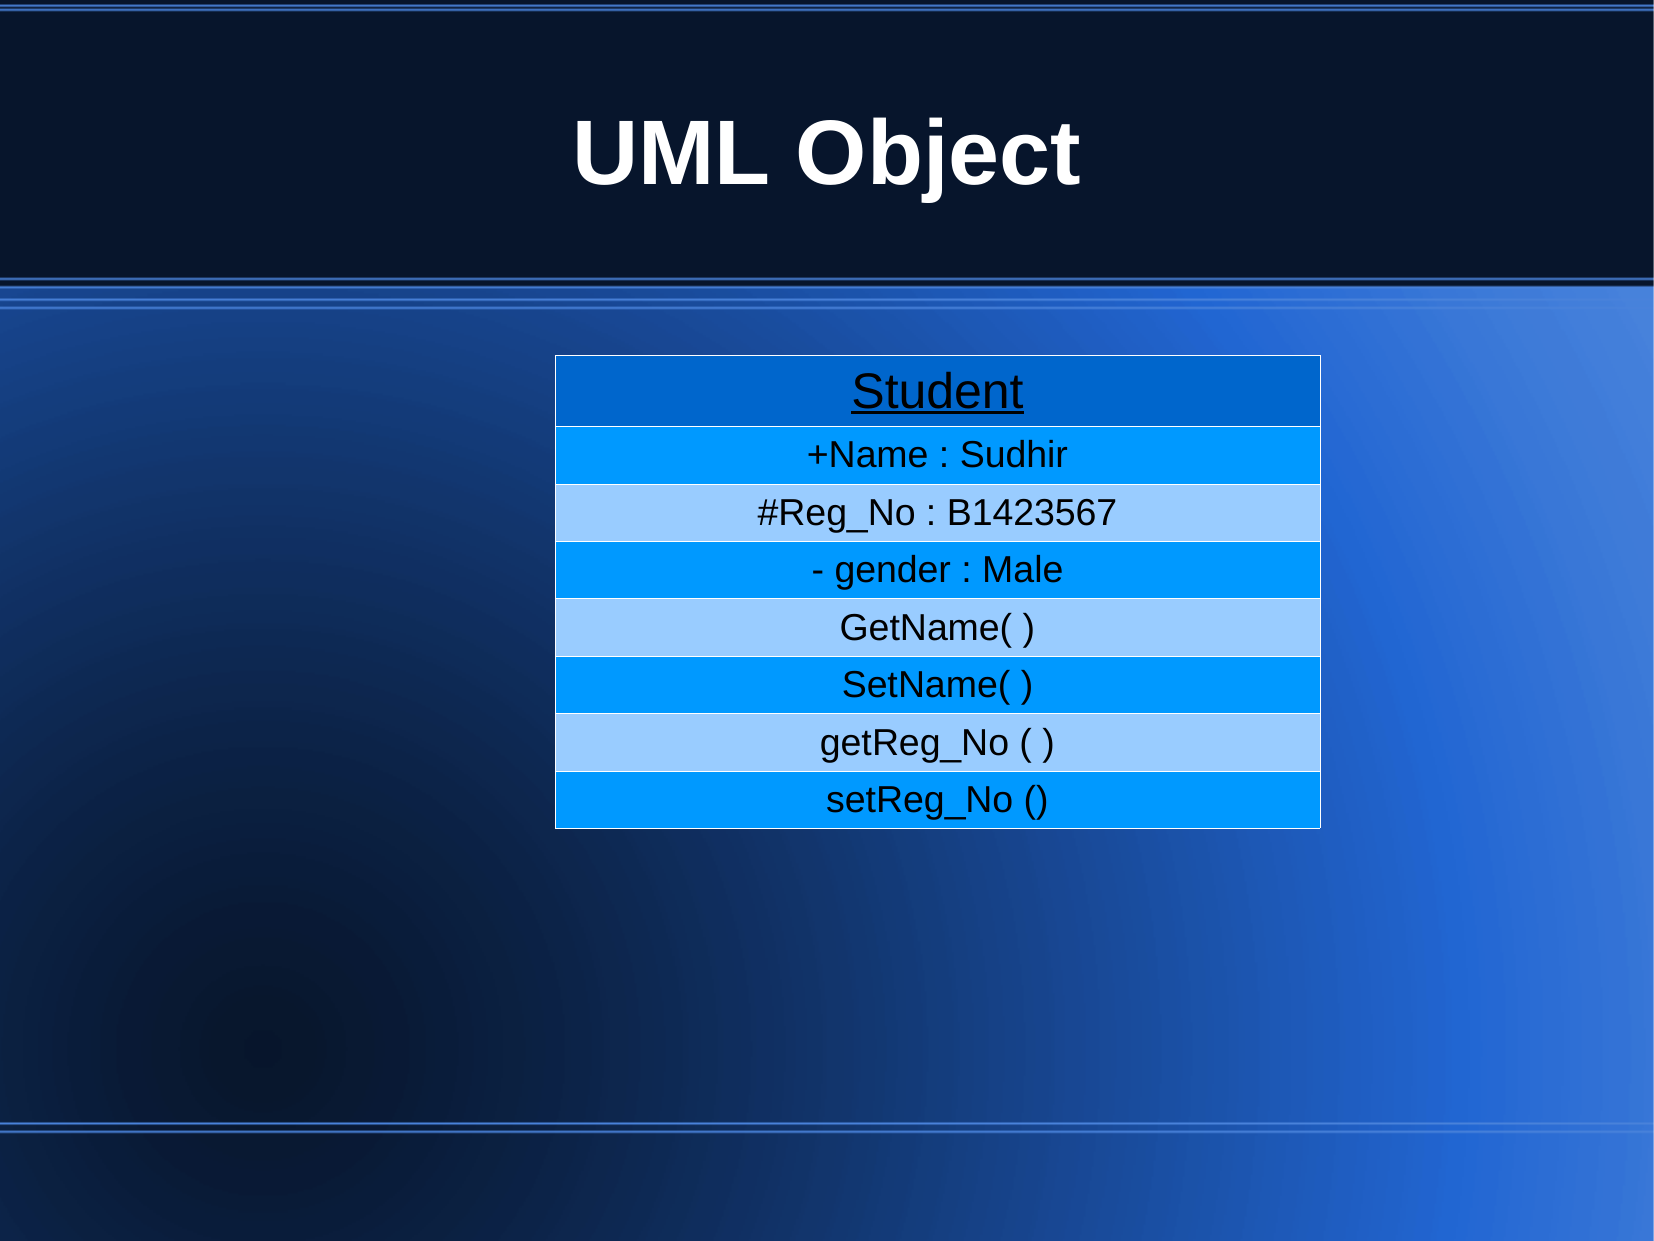

# UML Object
| Student |
| --- |
| +Name : Sudhir |
| #Reg\_No : B1423567 |
| - gender : Male |
| GetName( ) |
| SetName( ) |
| getReg\_No ( ) |
| setReg\_No () |